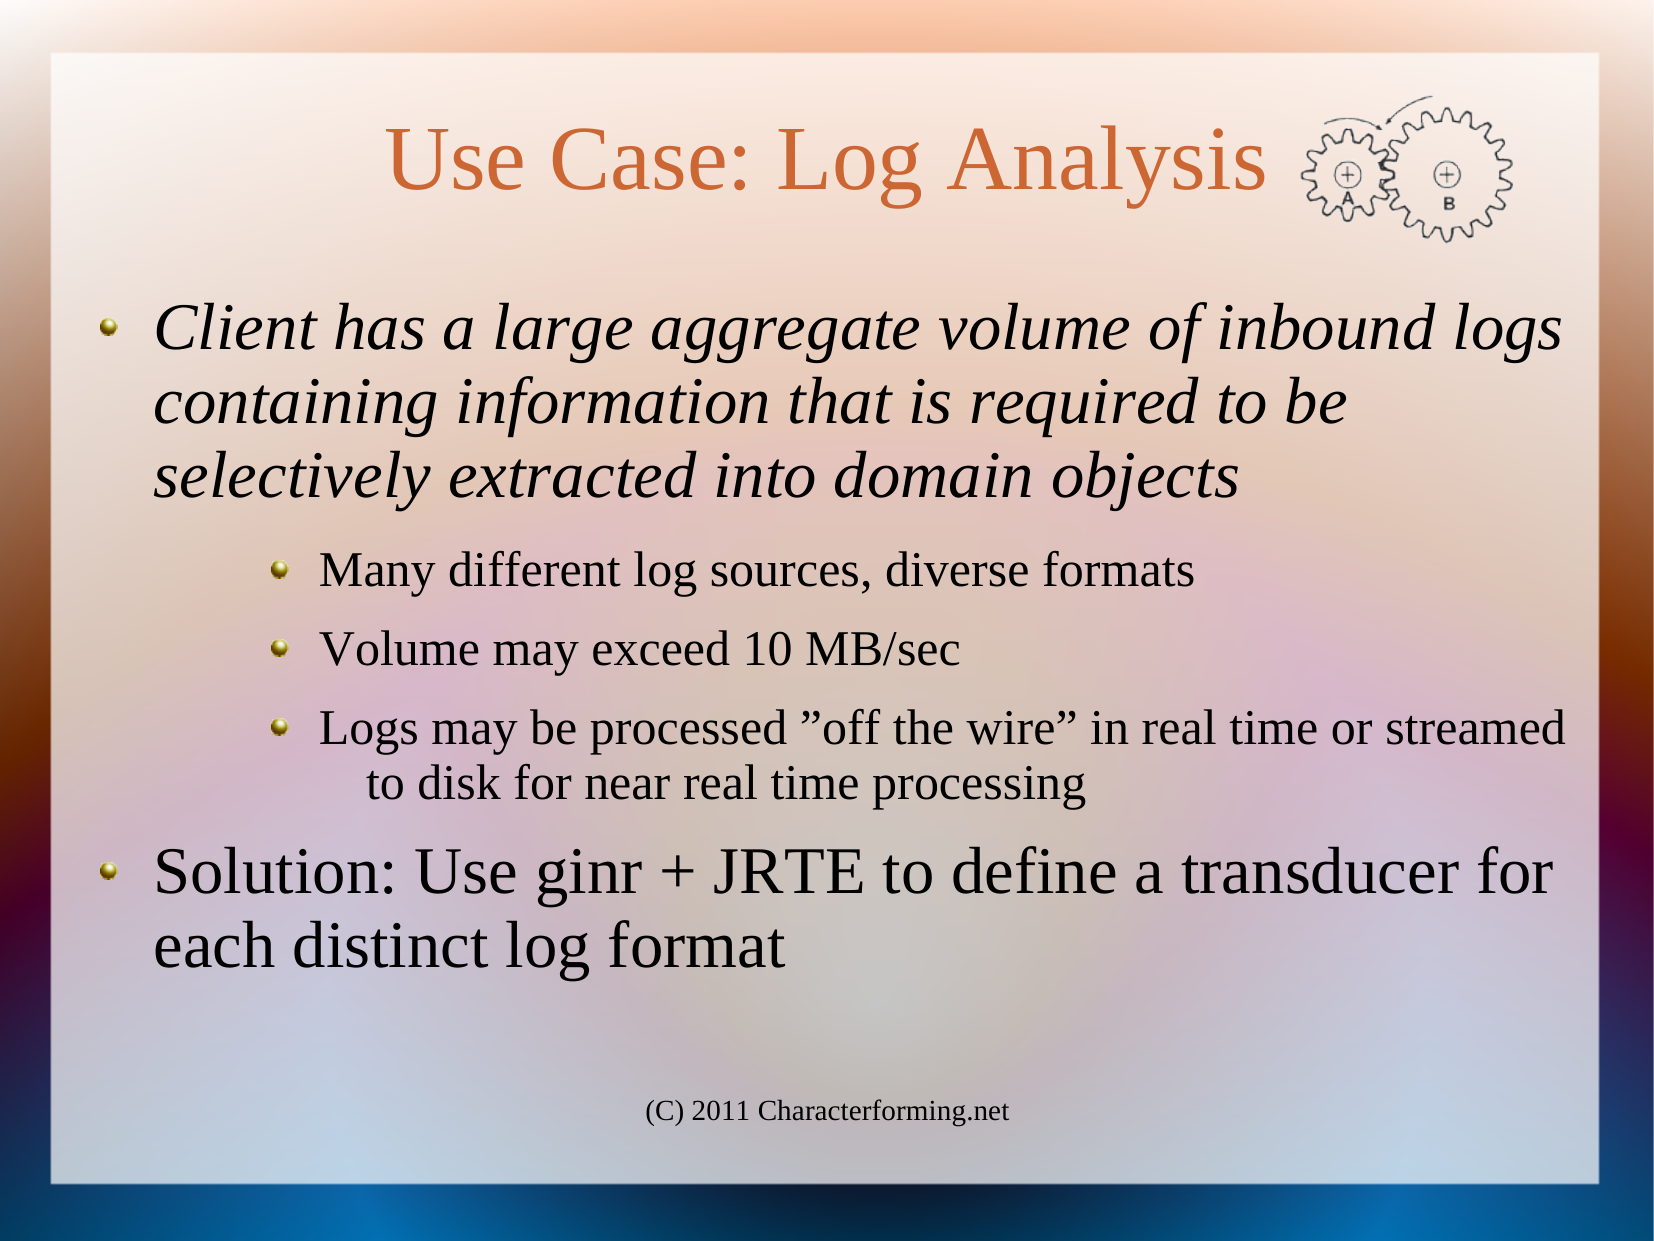

# Use Case: Log Analysis
Client has a large aggregate volume of inbound logs containing information that is required to be selectively extracted into domain objects
Many different log sources, diverse formats
Volume may exceed 10 MB/sec
Logs may be processed ”off the wire” in real time or streamed to disk for near real time processing
Solution: Use ginr + JRTE to define a transducer for each distinct log format
(C) 2011 Characterforming.net